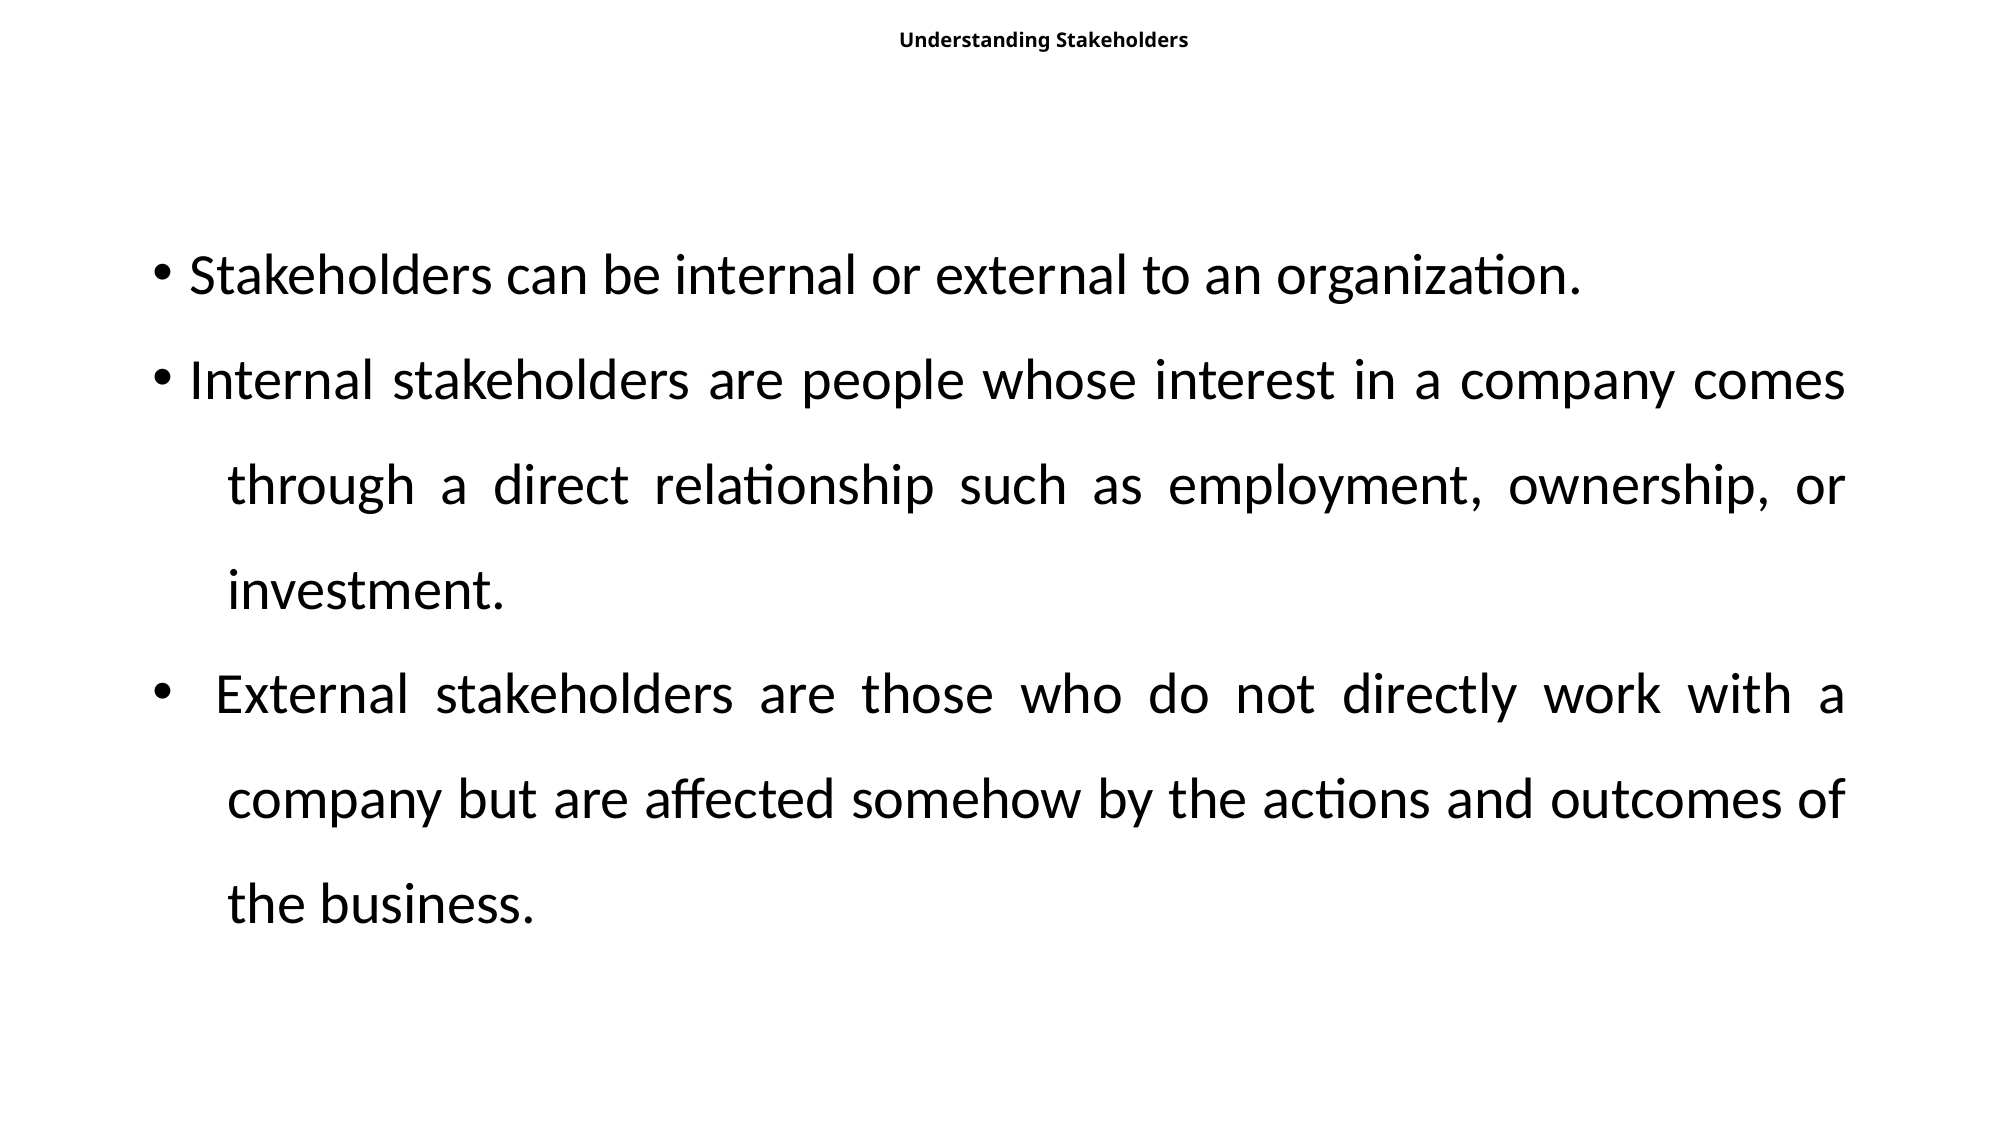

# Understanding Stakeholders
Stakeholders can be internal or external to an organization.
Internal stakeholders are people whose interest in a company comes through a direct relationship such as employment, ownership, or investment.
 External stakeholders are those who do not directly work with a company but are affected somehow by the actions and outcomes of the business.